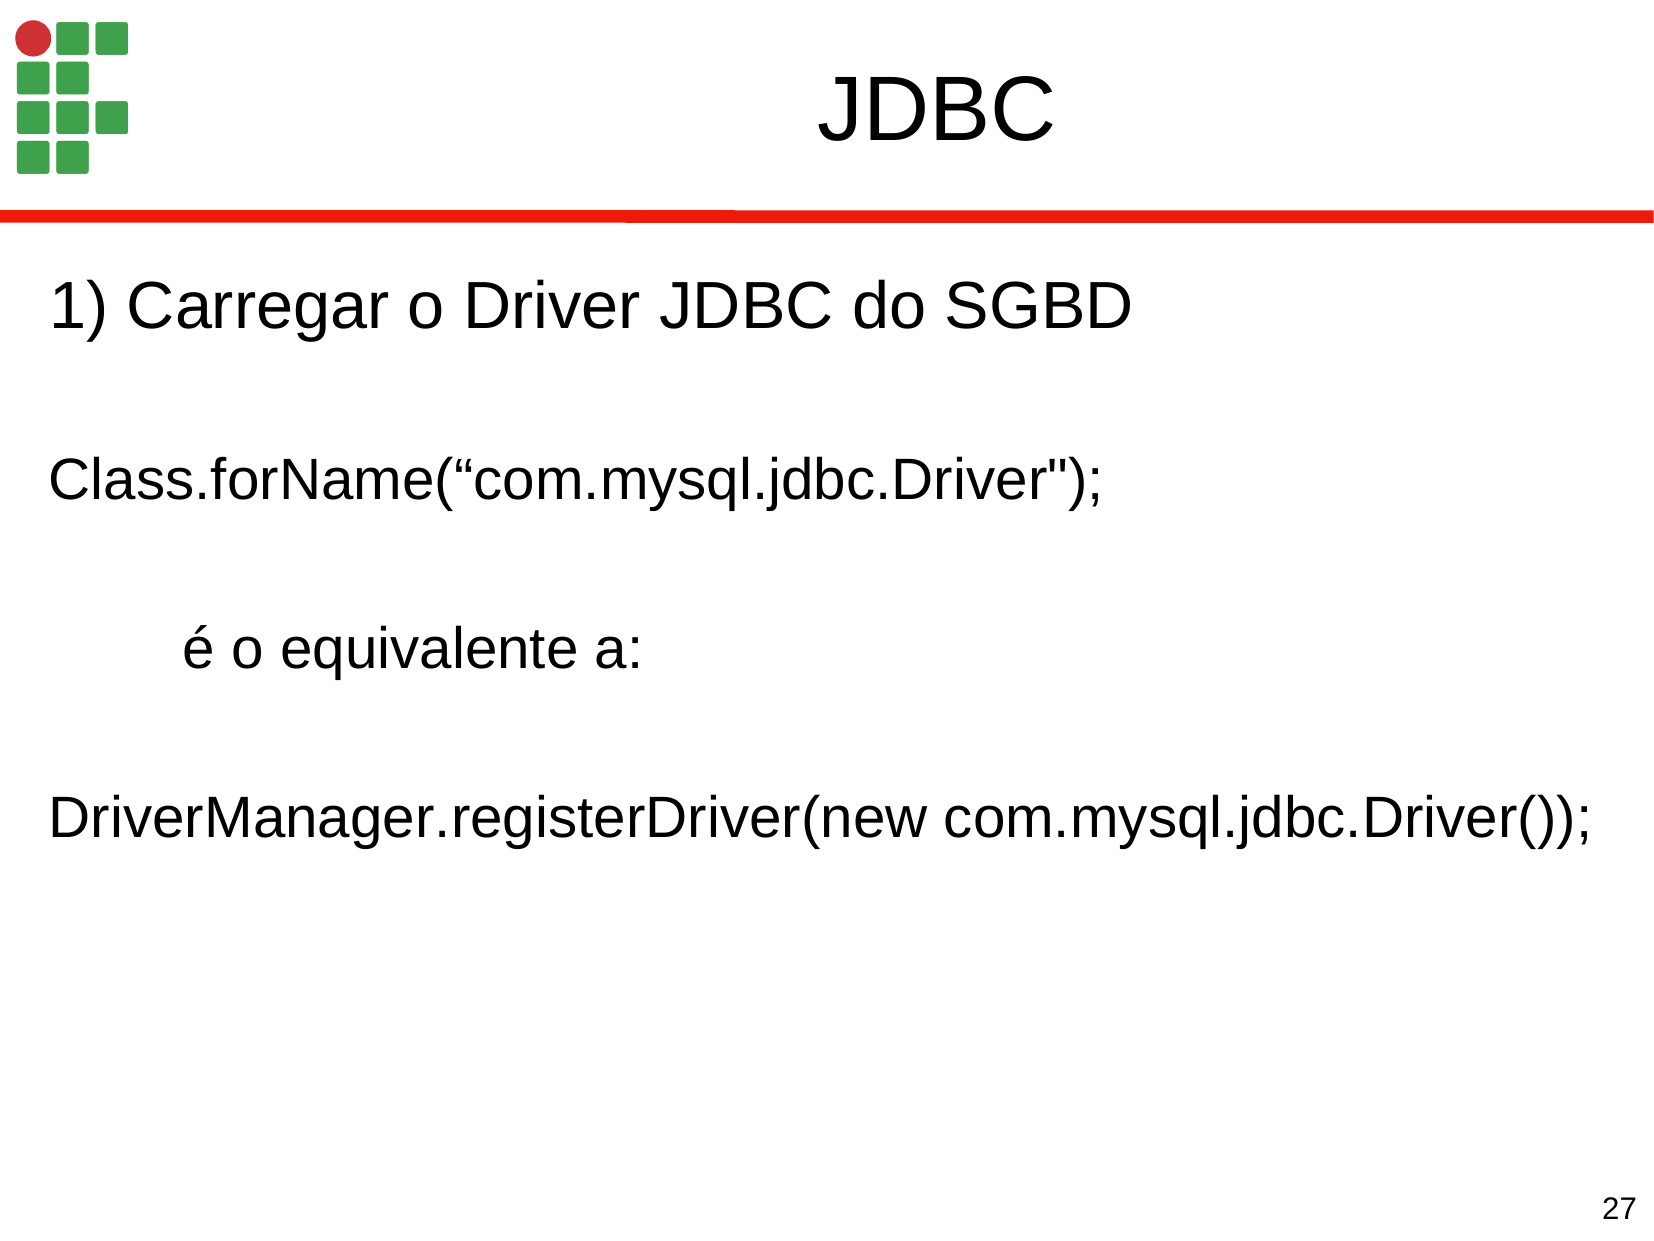

JDBC
1) Carregar o Driver JDBC do SGBD
Class.forName(“com.mysql.jdbc.Driver");
é o equivalente a:
DriverManager.registerDriver(new com.mysql.jdbc.Driver());